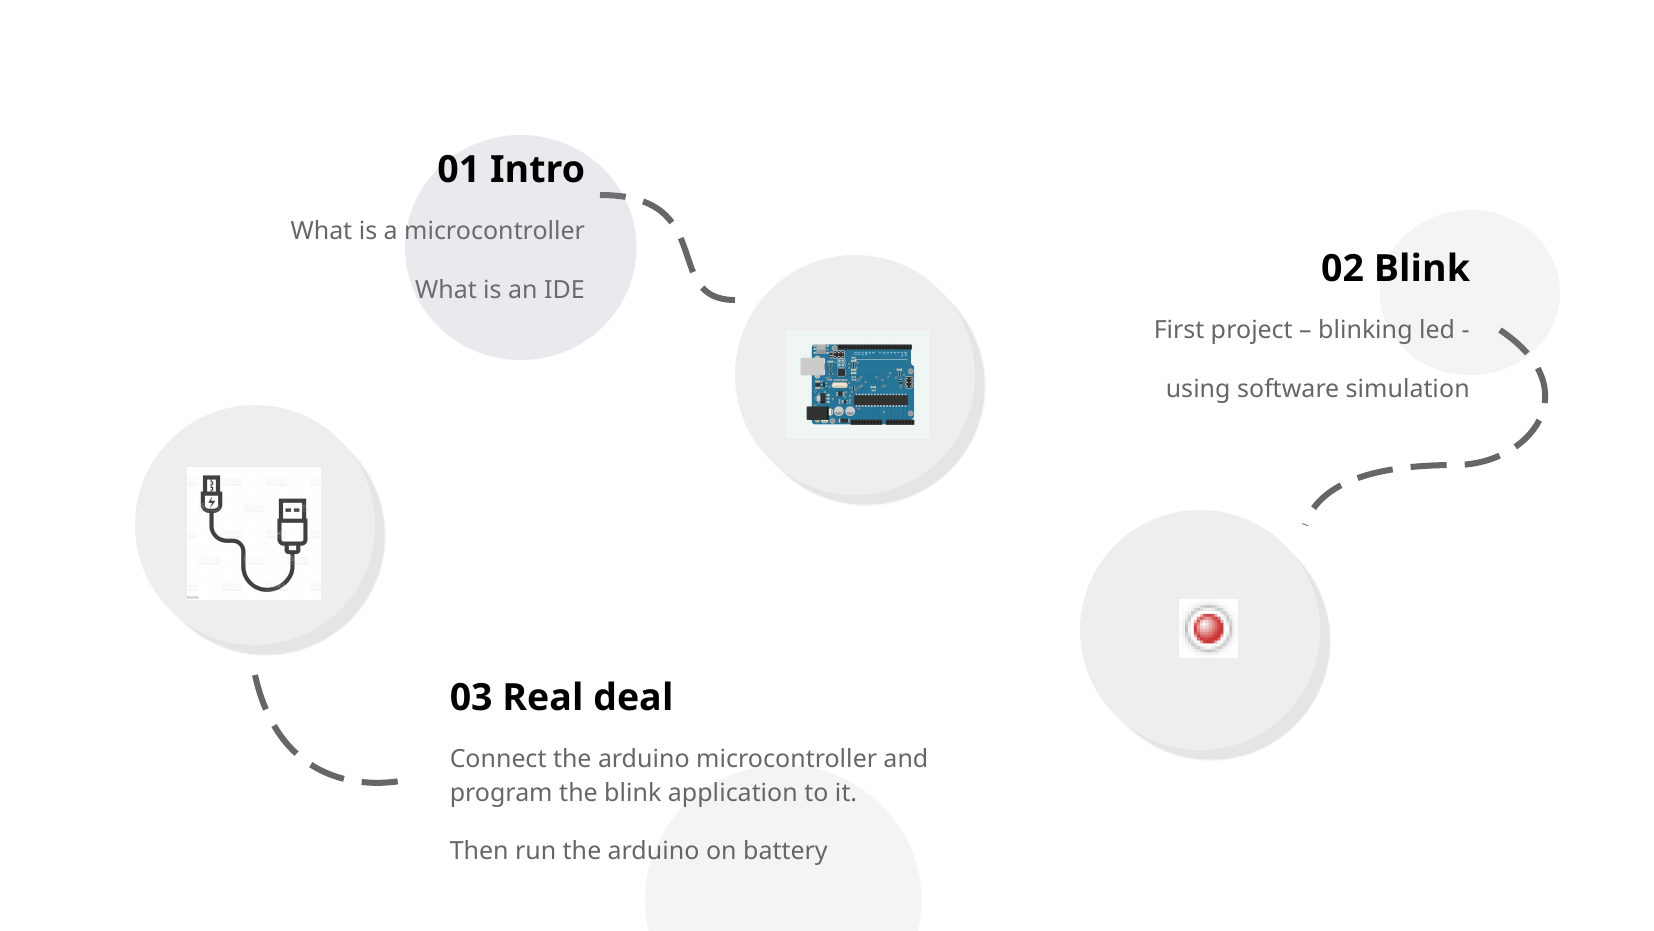

01 Intro
What is a microcontroller
What is an IDE
02 Blink
First project – blinking led -
using software simulation
03 Real deal
Connect the arduino microcontroller and program the blink application to it.
Then run the arduino on battery